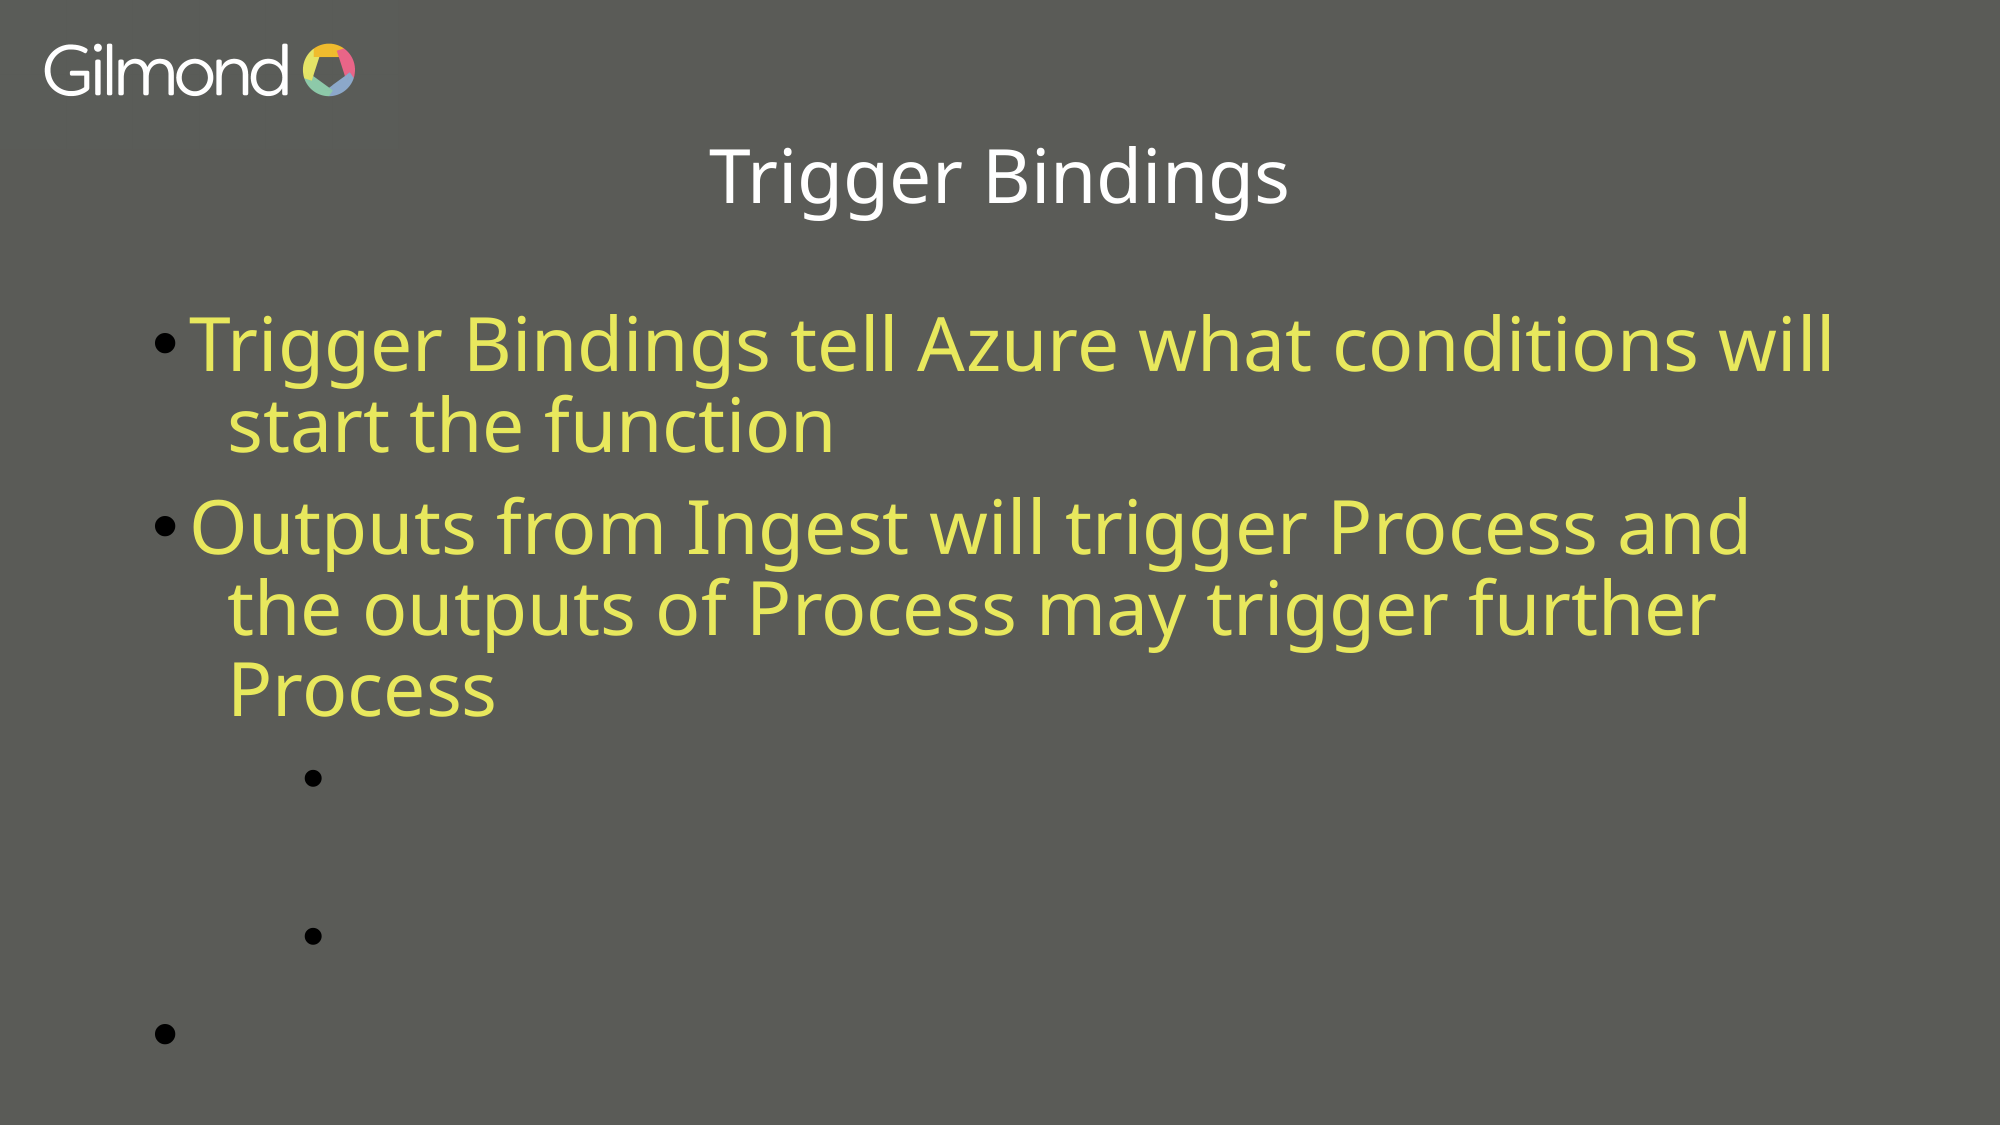

# Trigger Bindings
Trigger Bindings tell Azure what conditions will start the function
Outputs from Ingest will trigger Process and the outputs of Process may trigger further Process